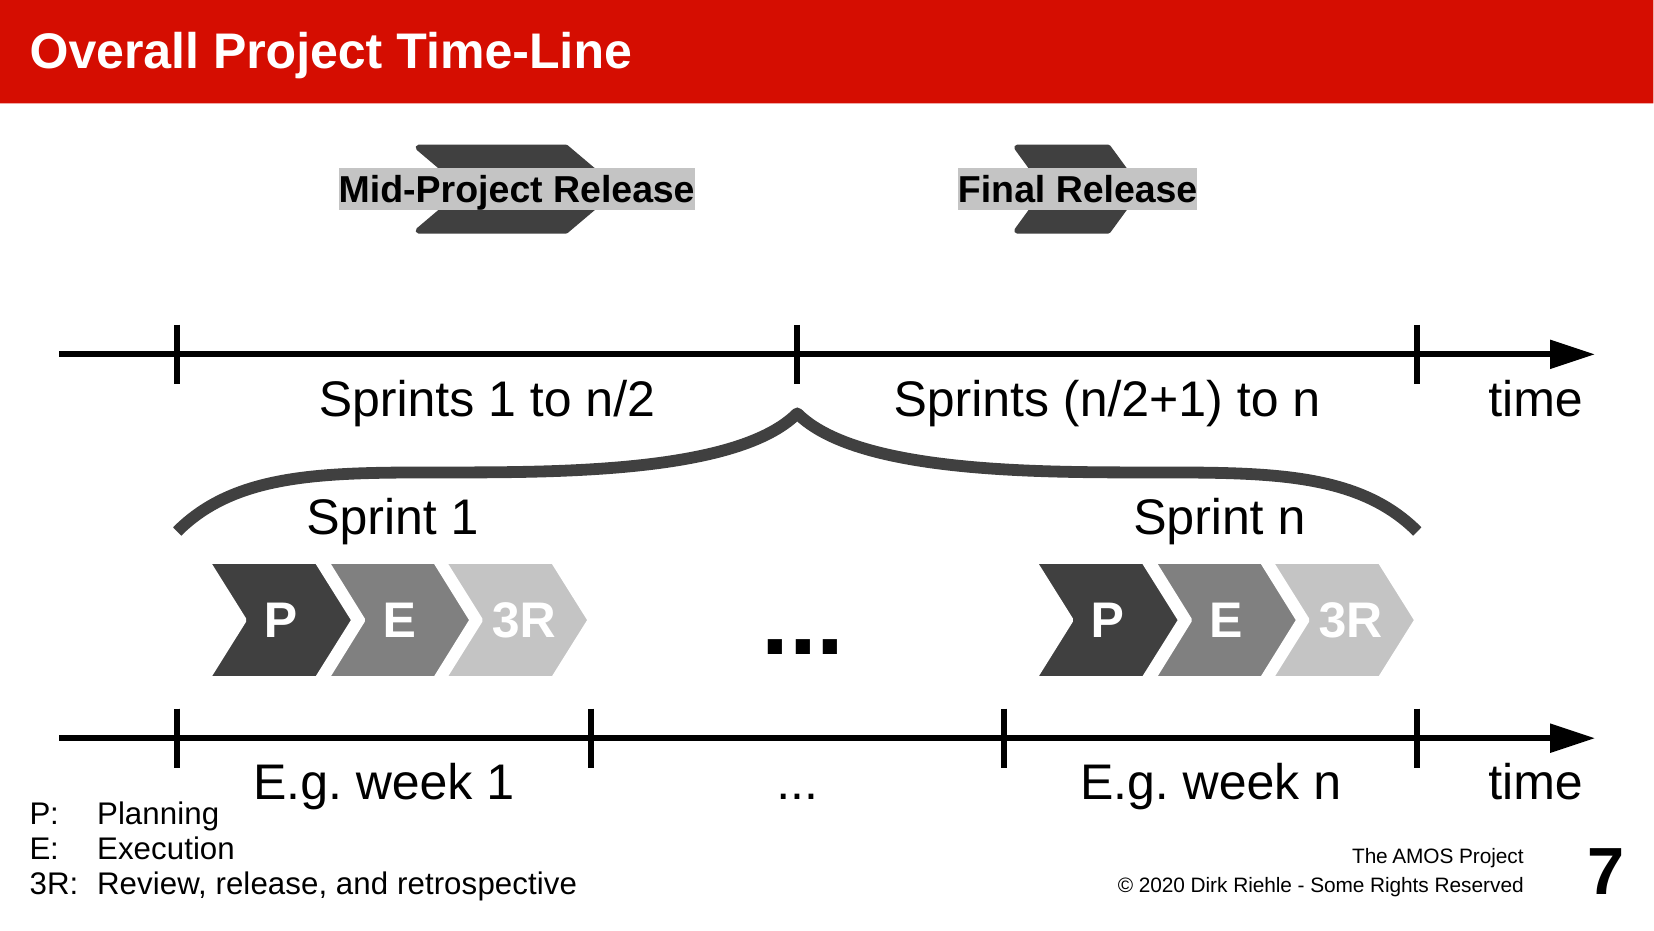

# Overall Project Time-Line
Mid-Project Release
Final Release
Sprints 1 to n/2
Sprints (n/2+1) to n
time
Sprint 1
Sprint n
...
P
E
 3R
P
E
 3R
E.g. week 1
...
E.g. week n
time
P:	 Planning
E:	 Execution
3R:	 Review, release, and retrospective
The AMOS Project
7
© 2020 Dirk Riehle - Some Rights Reserved